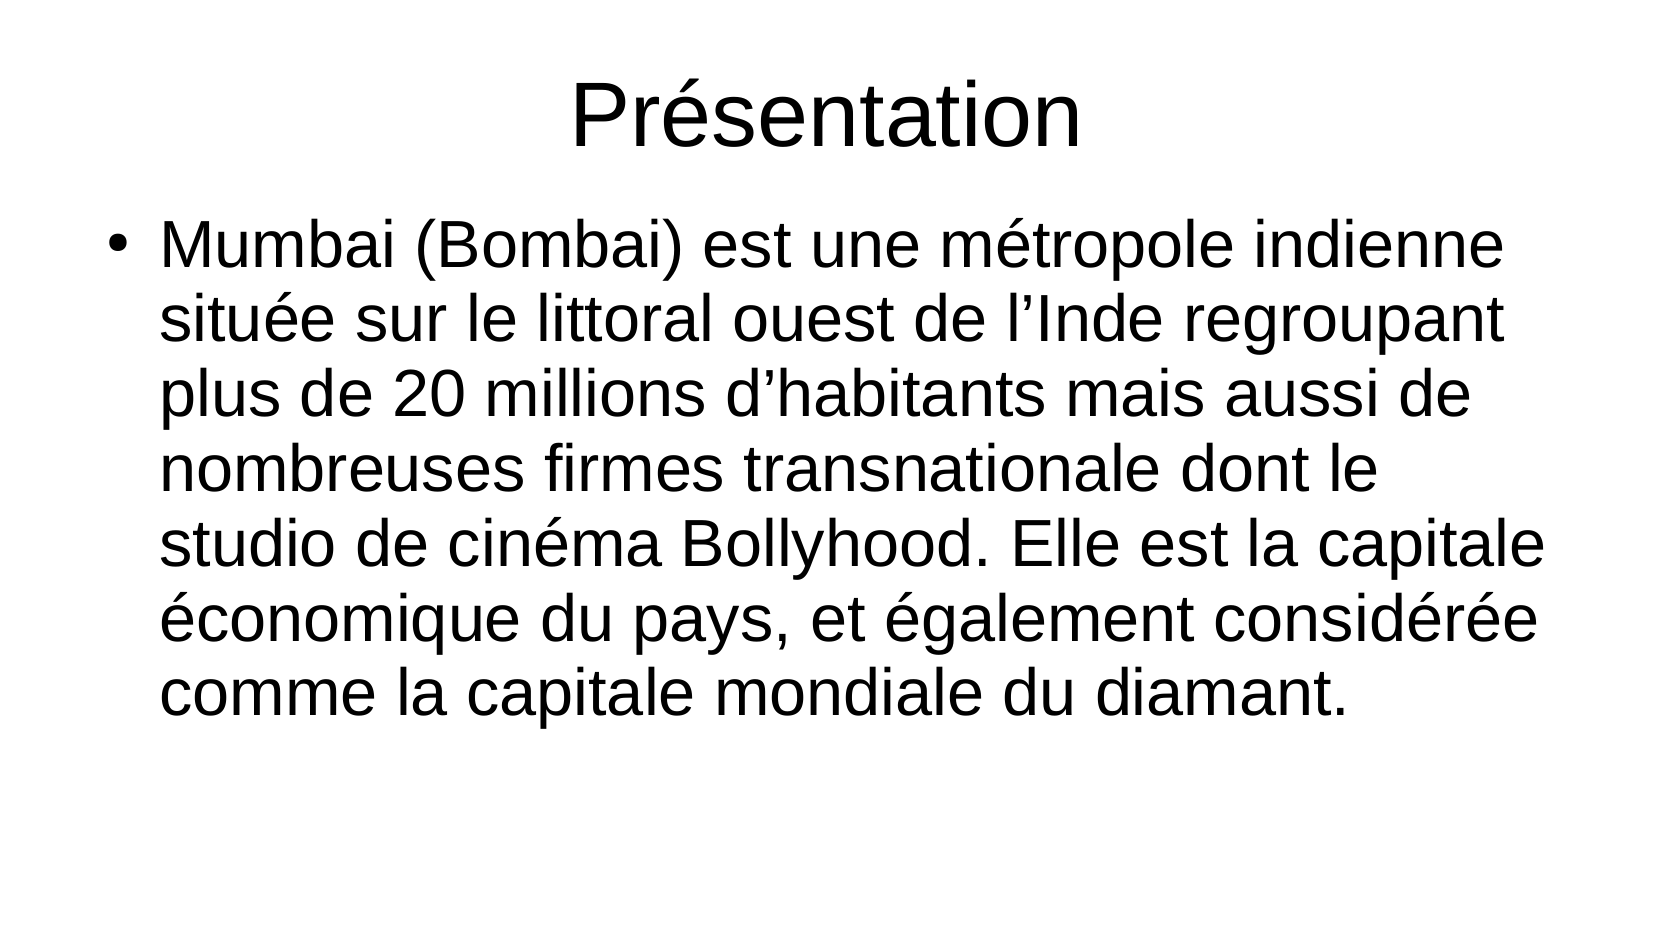

# Présentation
Mumbai (Bombai) est une métropole indienne située sur le littoral ouest de l’Inde regroupant plus de 20 millions d’habitants mais aussi de nombreuses firmes transnationale dont le studio de cinéma Bollyhood. Elle est la capitale économique du pays, et également considérée comme la capitale mondiale du diamant.